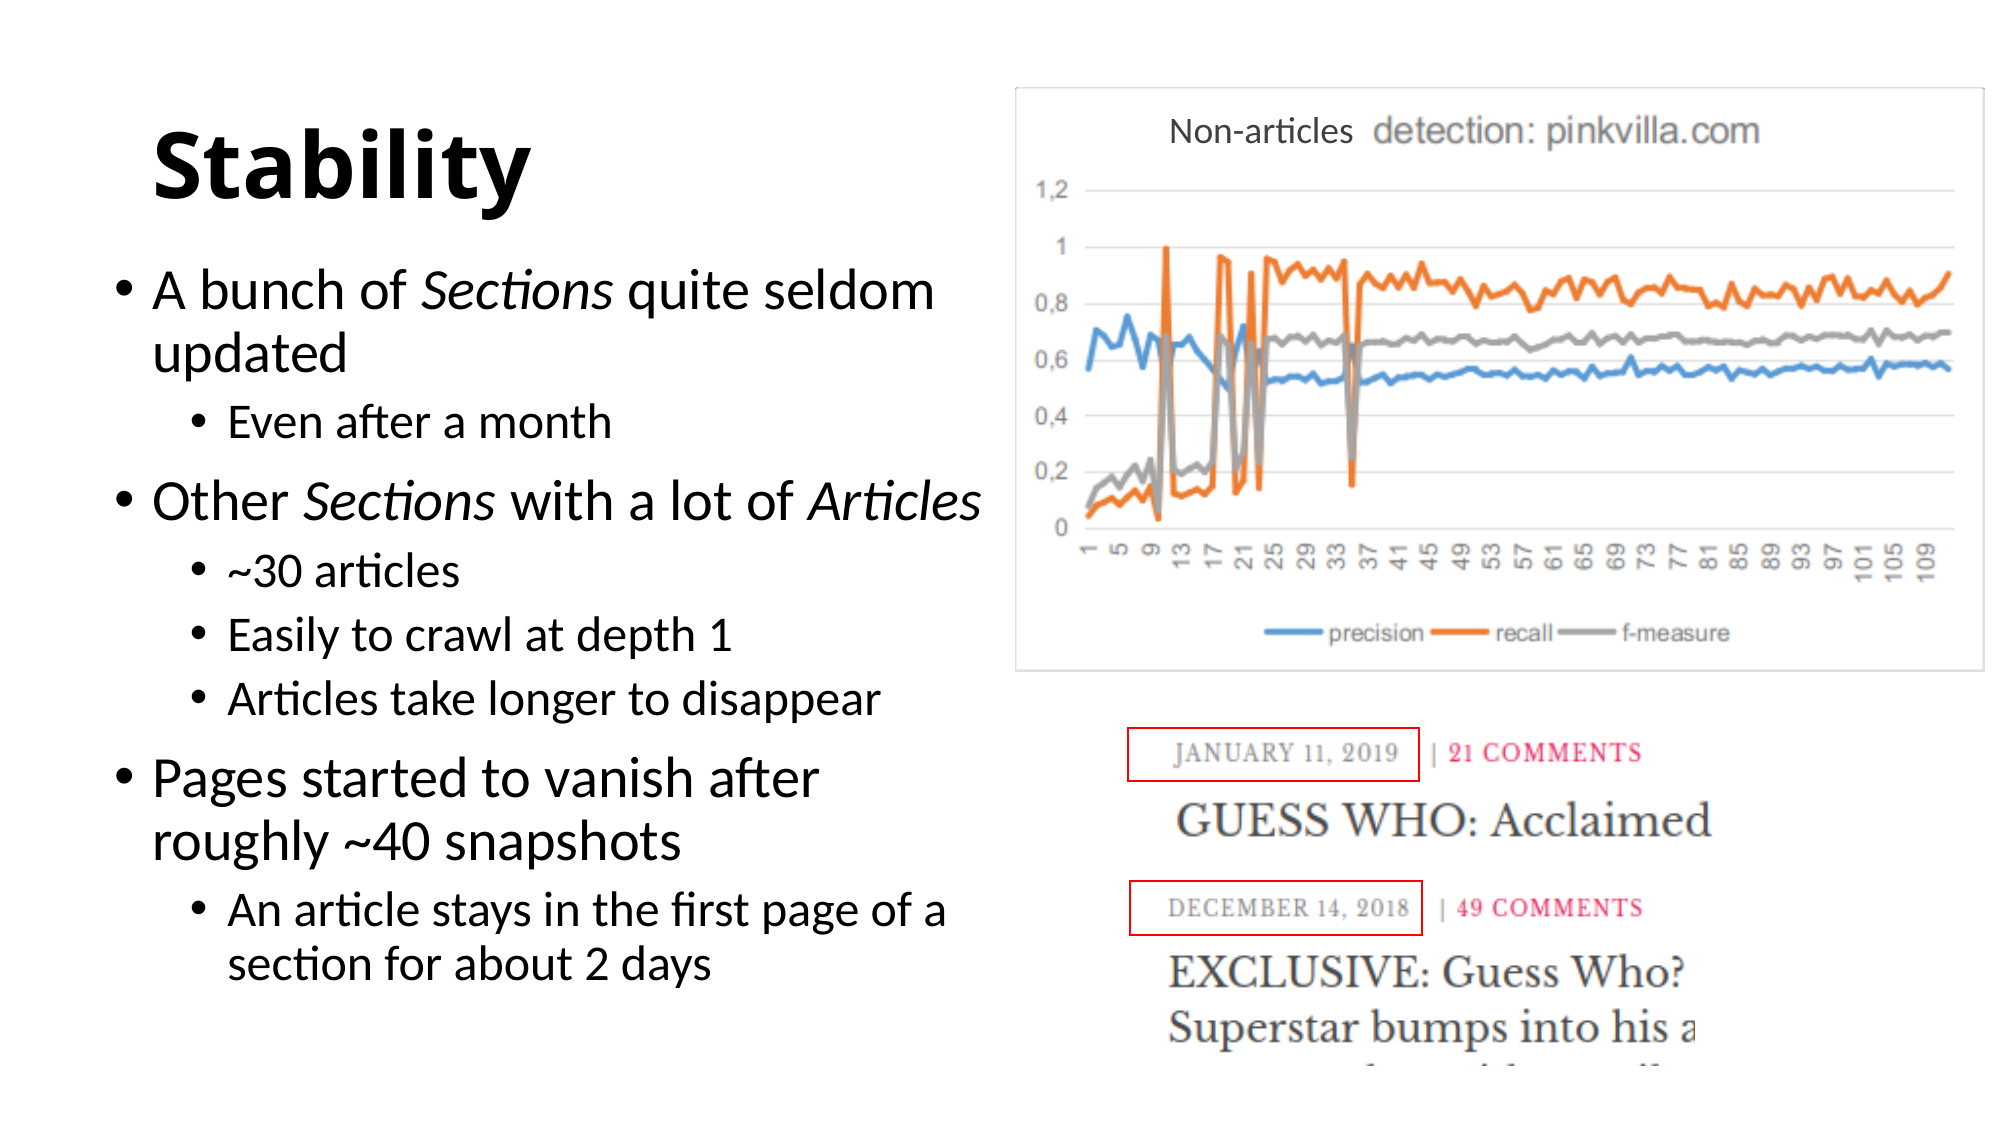

# Stability
Non-articles
A bunch of Sections quite seldom updated
Even after a month
Other Sections with a lot of Articles
~30 articles
Easily to crawl at depth 1
Articles take longer to disappear
Pages started to vanish after roughly ~40 snapshots
An article stays in the first page of a section for about 2 days